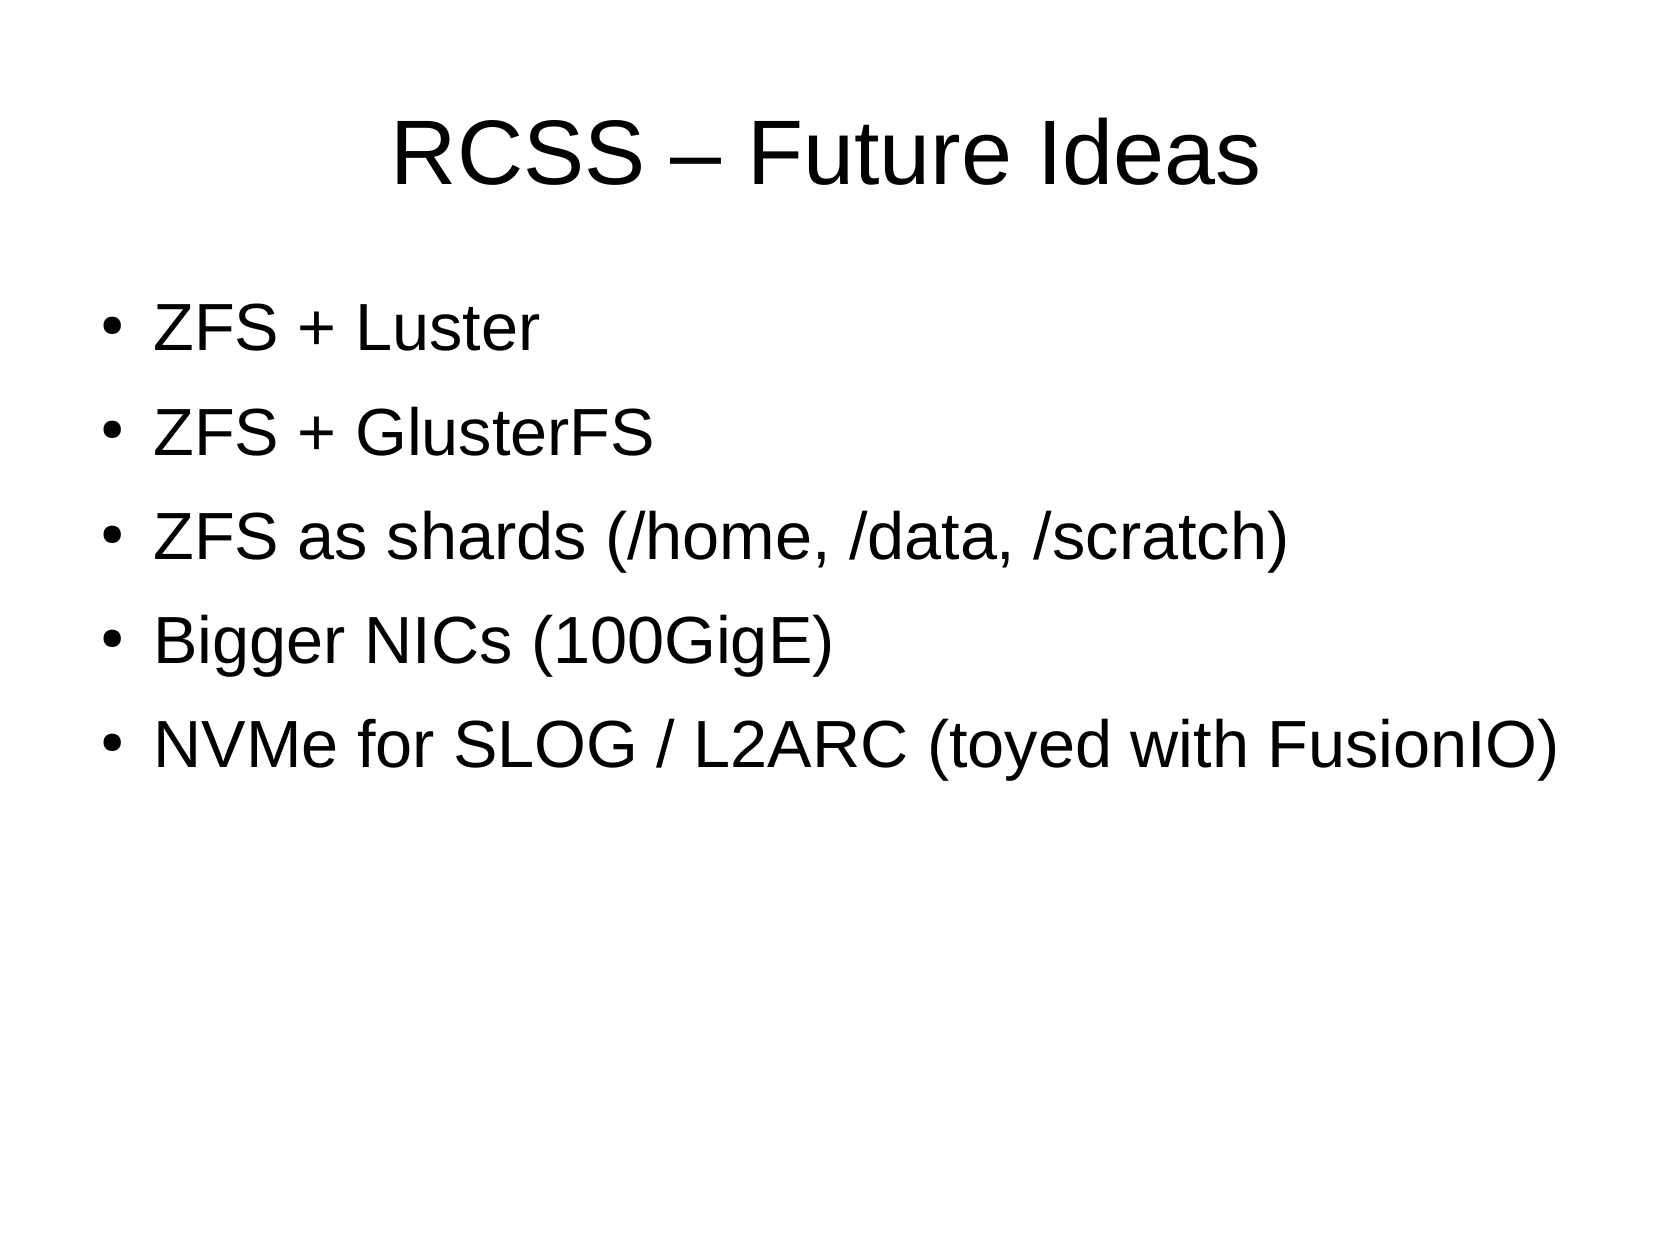

# RCSS – Future Ideas
ZFS + Luster
ZFS + GlusterFS
ZFS as shards (/home, /data, /scratch)
Bigger NICs (100GigE)
NVMe for SLOG / L2ARC (toyed with FusionIO)